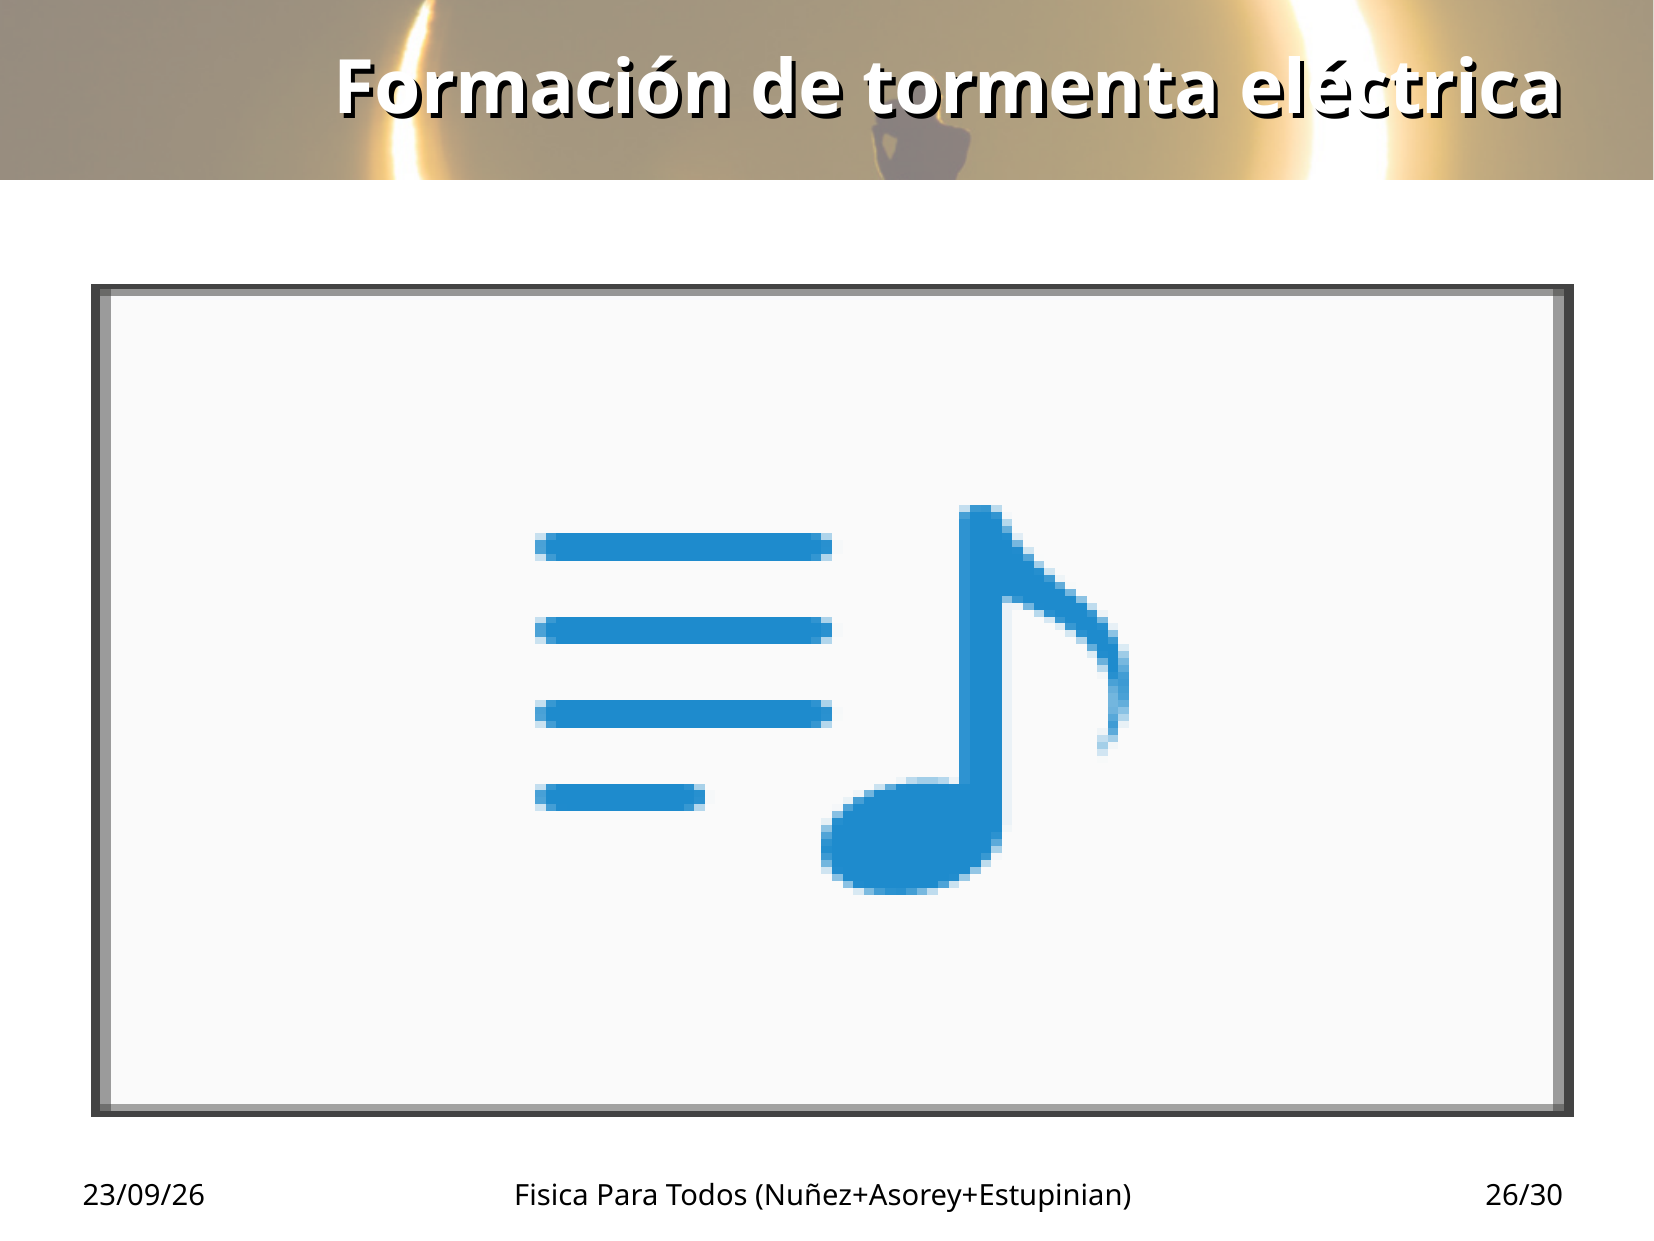

# Formación de tormenta eléctrica
Fisica Para Todos (Nuñez+Asorey+Estupinian)
26